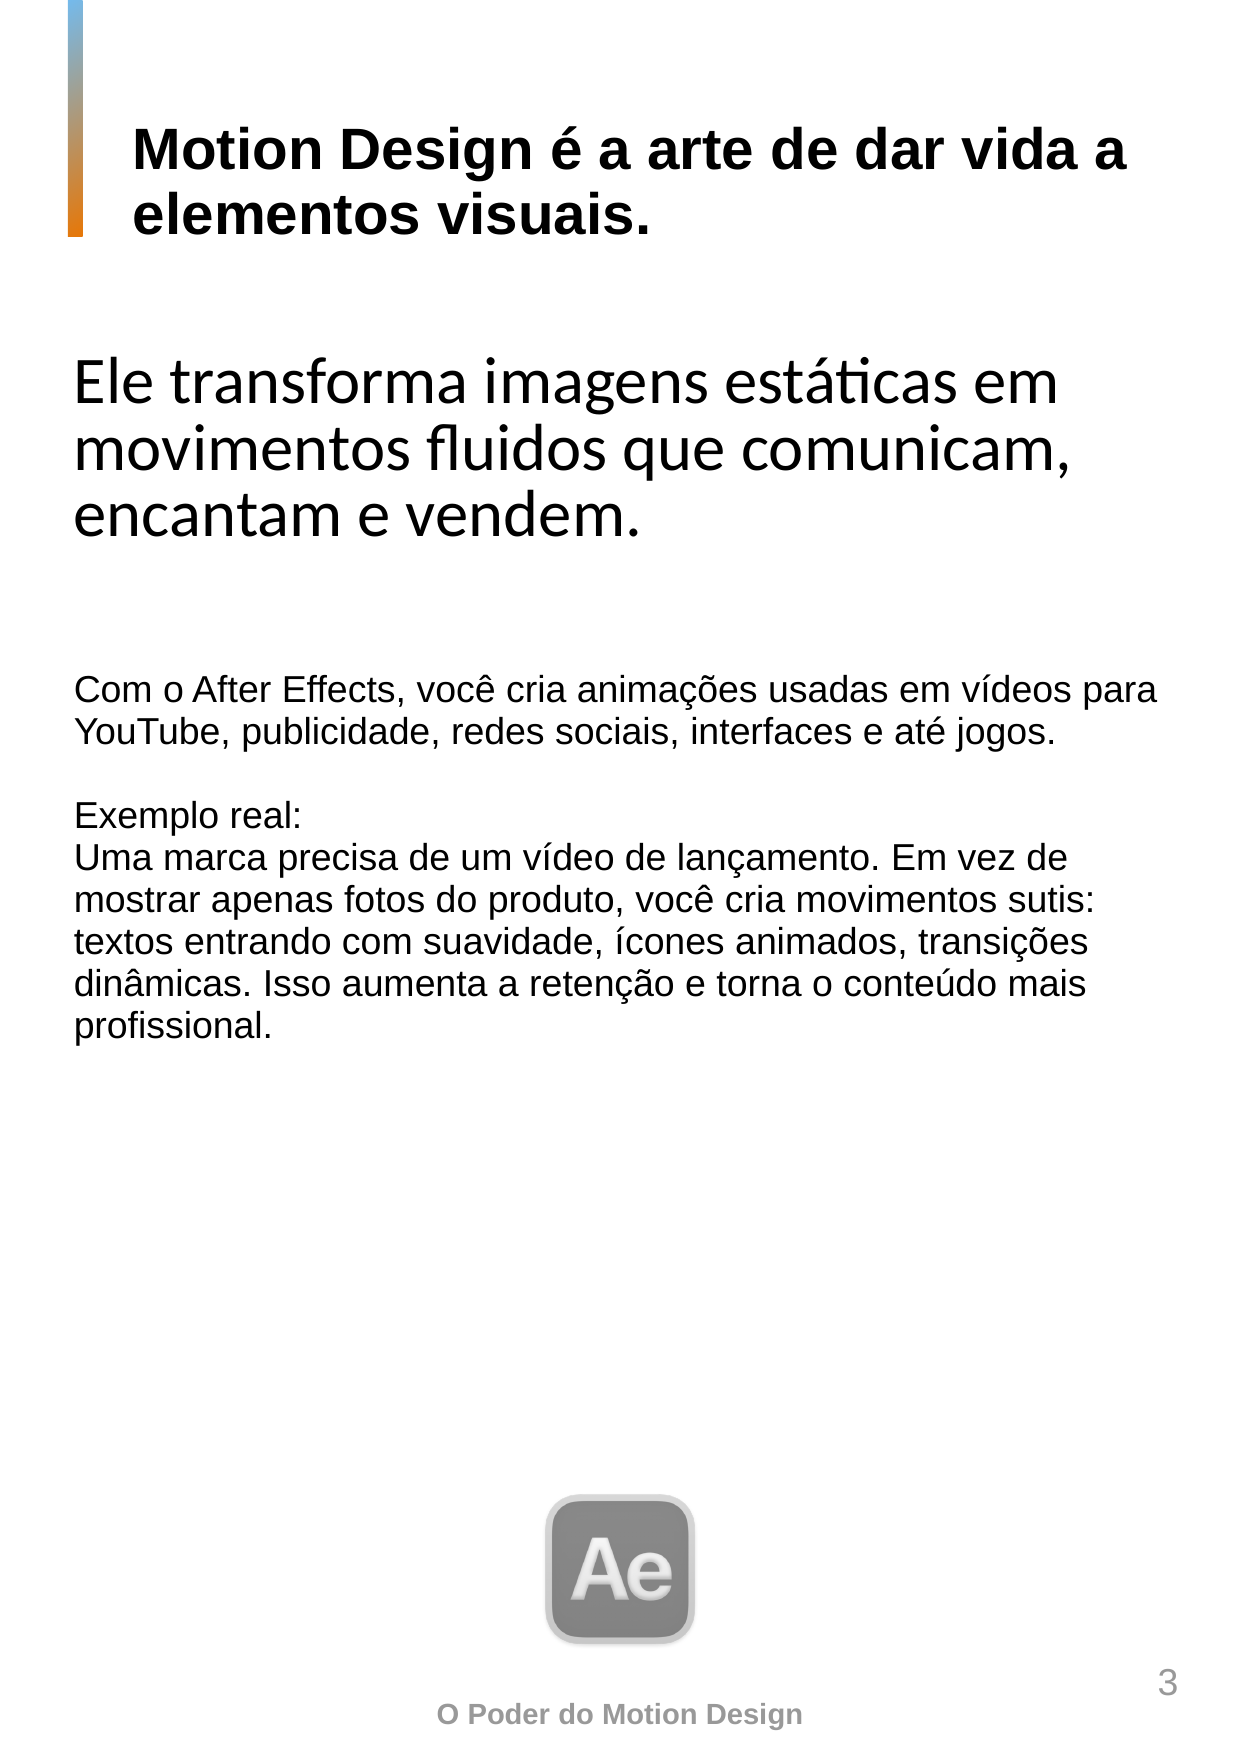

Motion Design é a arte de dar vida a
elementos visuais.
Ele transforma imagens estáticas em movimentos fluidos que comunicam, encantam e vendem.
Com o After Effects, você cria animações usadas em vídeos para YouTube, publicidade, redes sociais, interfaces e até jogos.
Exemplo real:
Uma marca precisa de um vídeo de lançamento. Em vez de mostrar apenas fotos do produto, você cria movimentos sutis: textos entrando com suavidade, ícones animados, transições dinâmicas. Isso aumenta a retenção e torna o conteúdo mais profissional.
3
O Poder do Motion Design